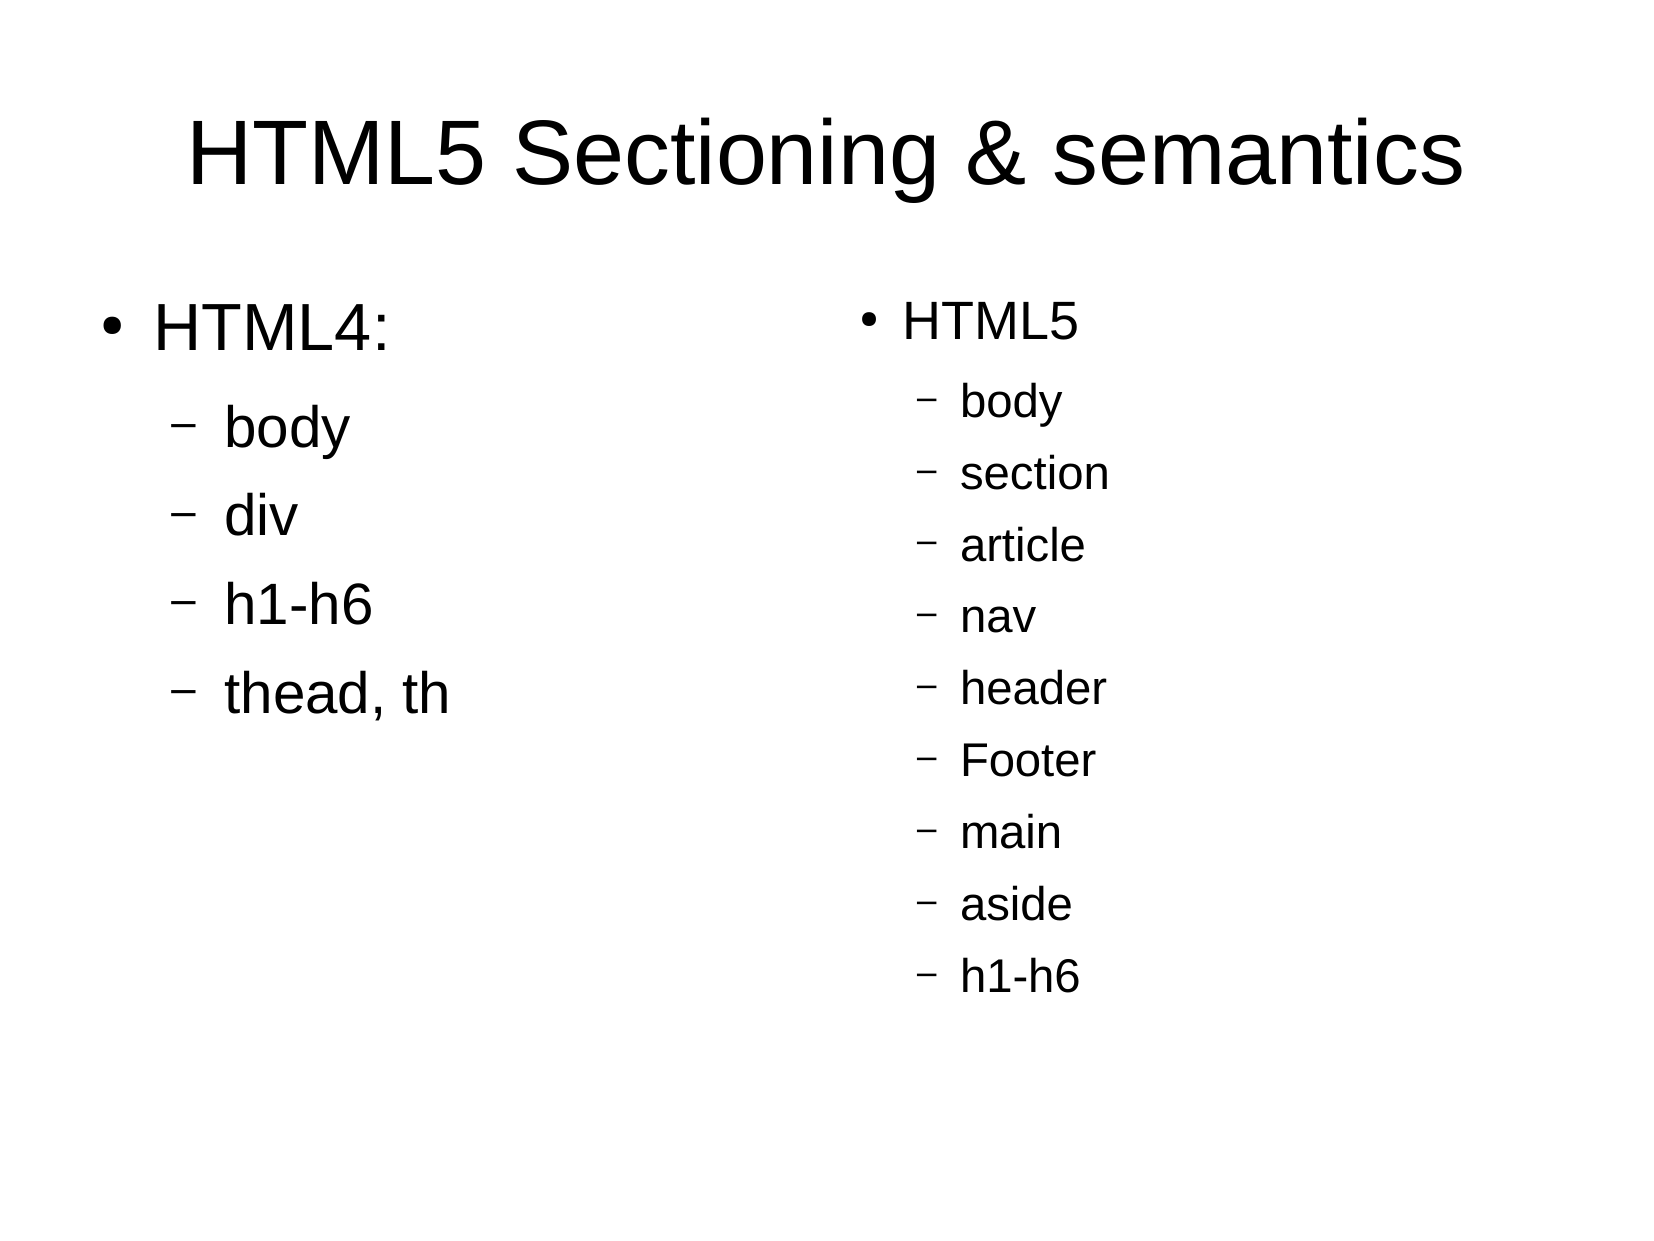

# HTML5 Sectioning & semantics
HTML4:
body
div
h1-h6
thead, th
HTML5
body
section
article
nav
header
Footer
main
aside
h1-h6